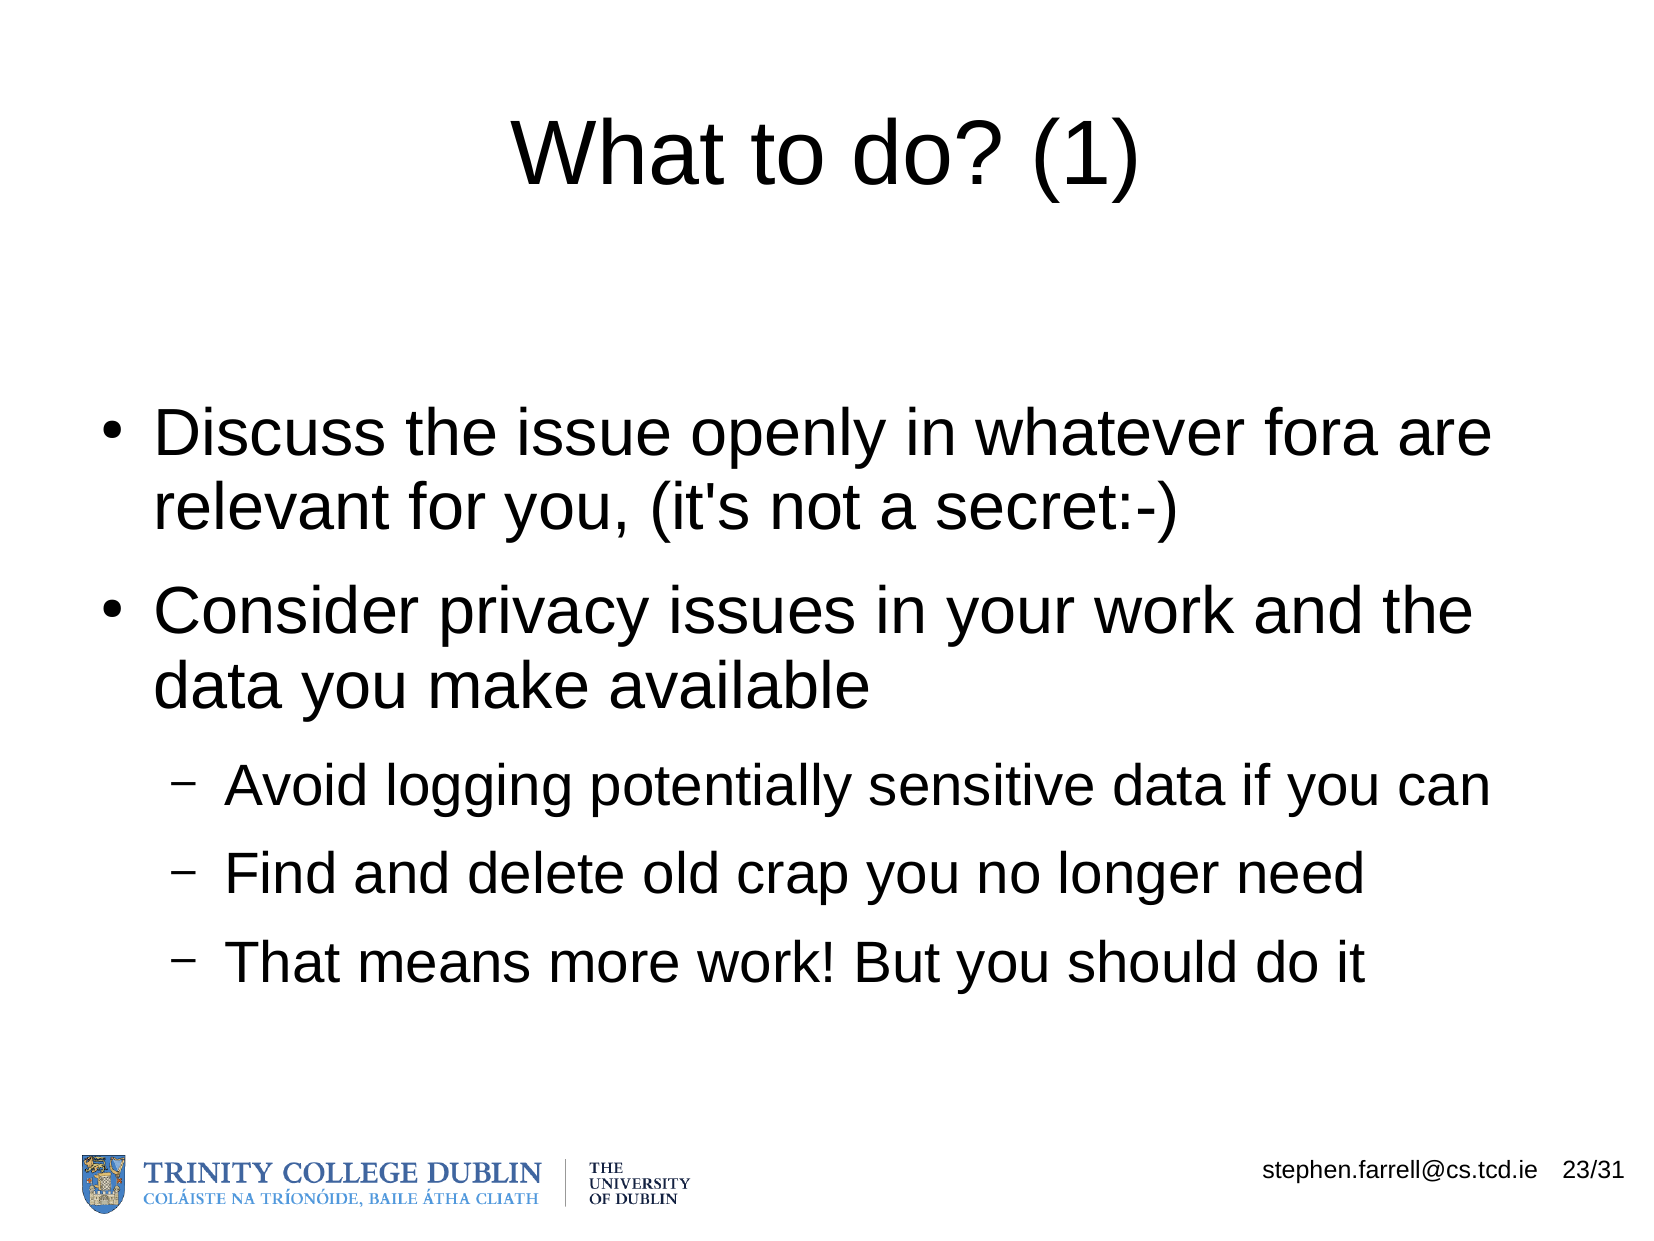

# What to do? (1)
Discuss the issue openly in whatever fora are relevant for you, (it's not a secret:-)
Consider privacy issues in your work and the data you make available
Avoid logging potentially sensitive data if you can
Find and delete old crap you no longer need
That means more work! But you should do it